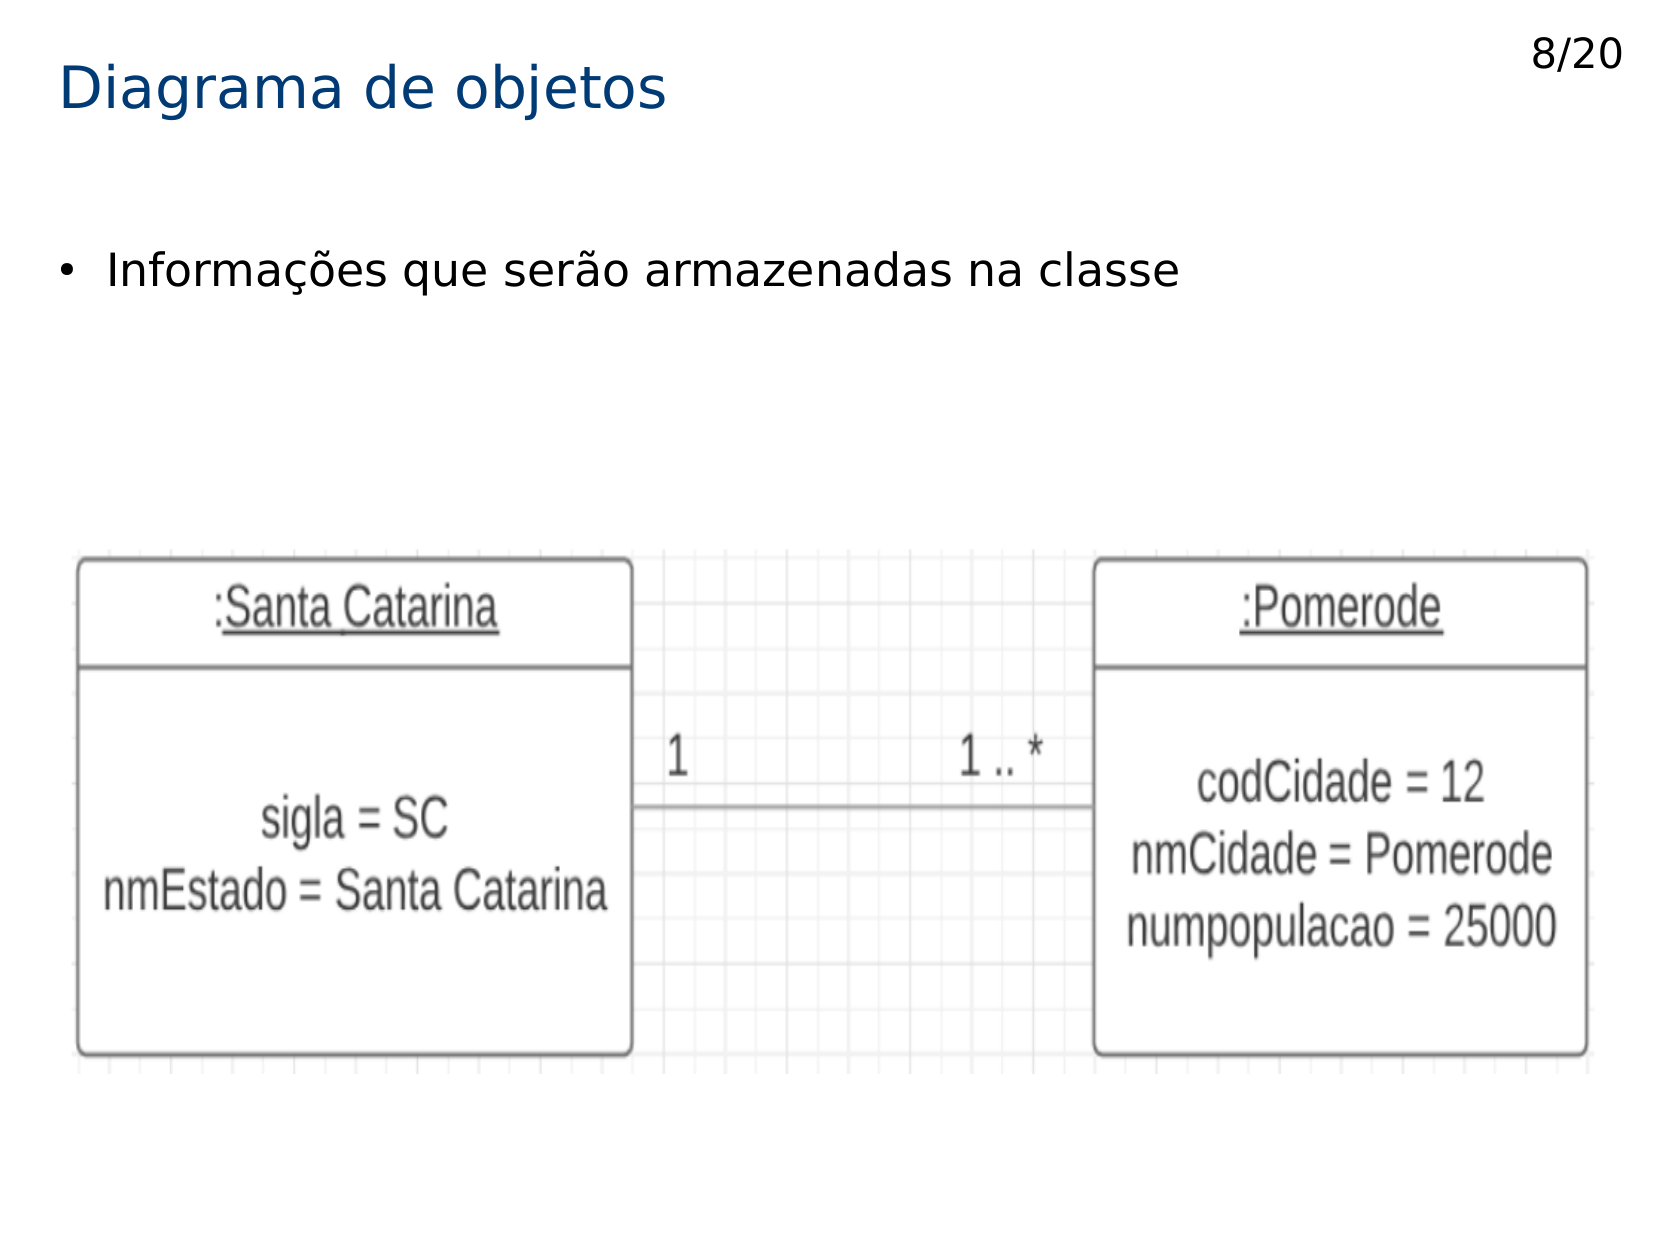

# Diagrama de objetos
8
Informações que serão armazenadas na classe